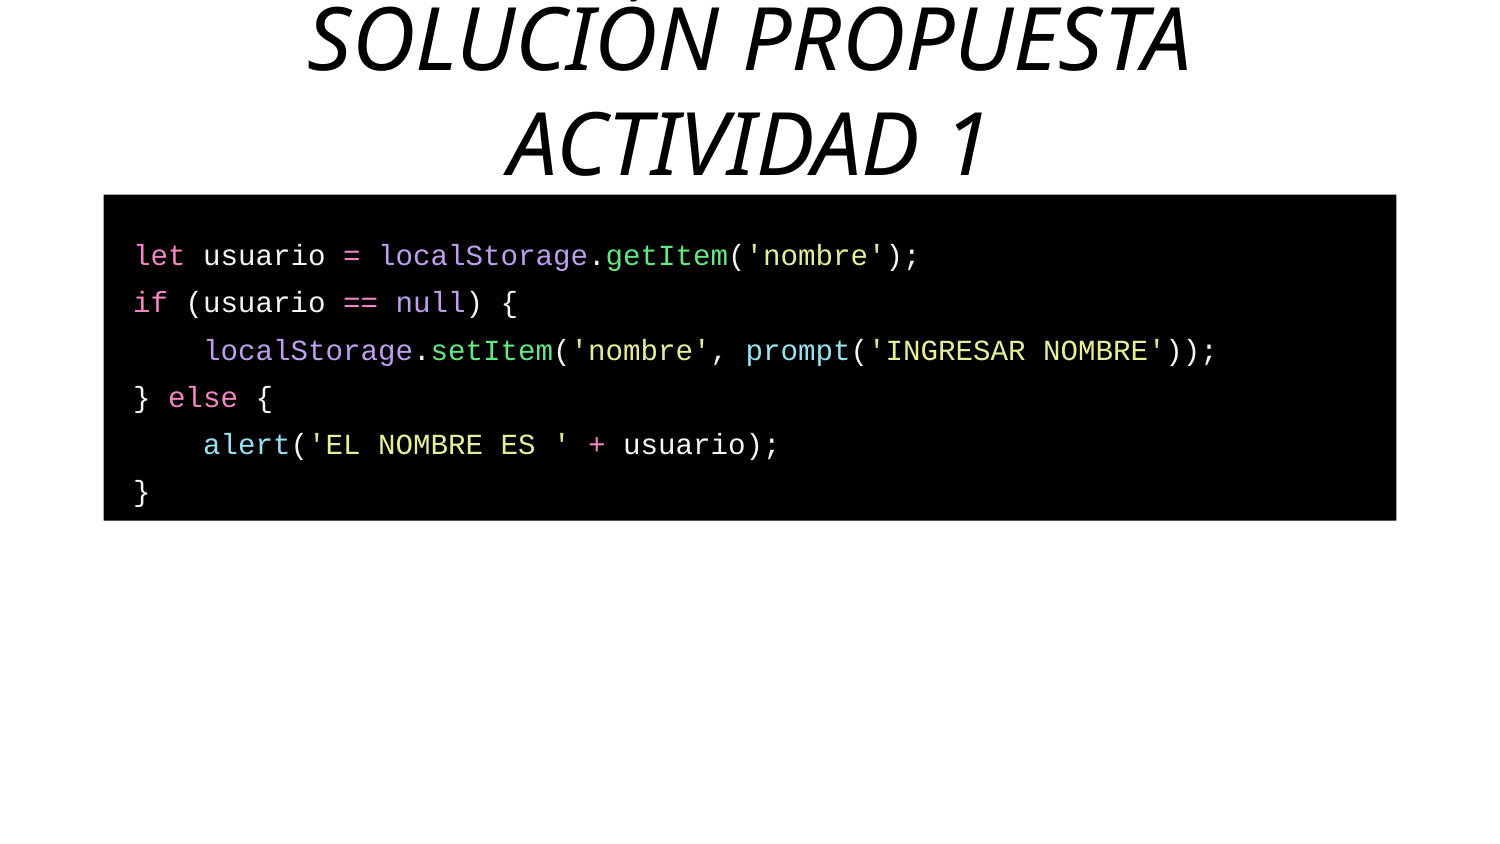

SOLUCIÓN PROPUESTA ACTIVIDAD 1
let usuario = localStorage.getItem('nombre');
if (usuario == null) {
 localStorage.setItem('nombre', prompt('INGRESAR NOMBRE'));
} else {
 alert('EL NOMBRE ES ' + usuario);
}